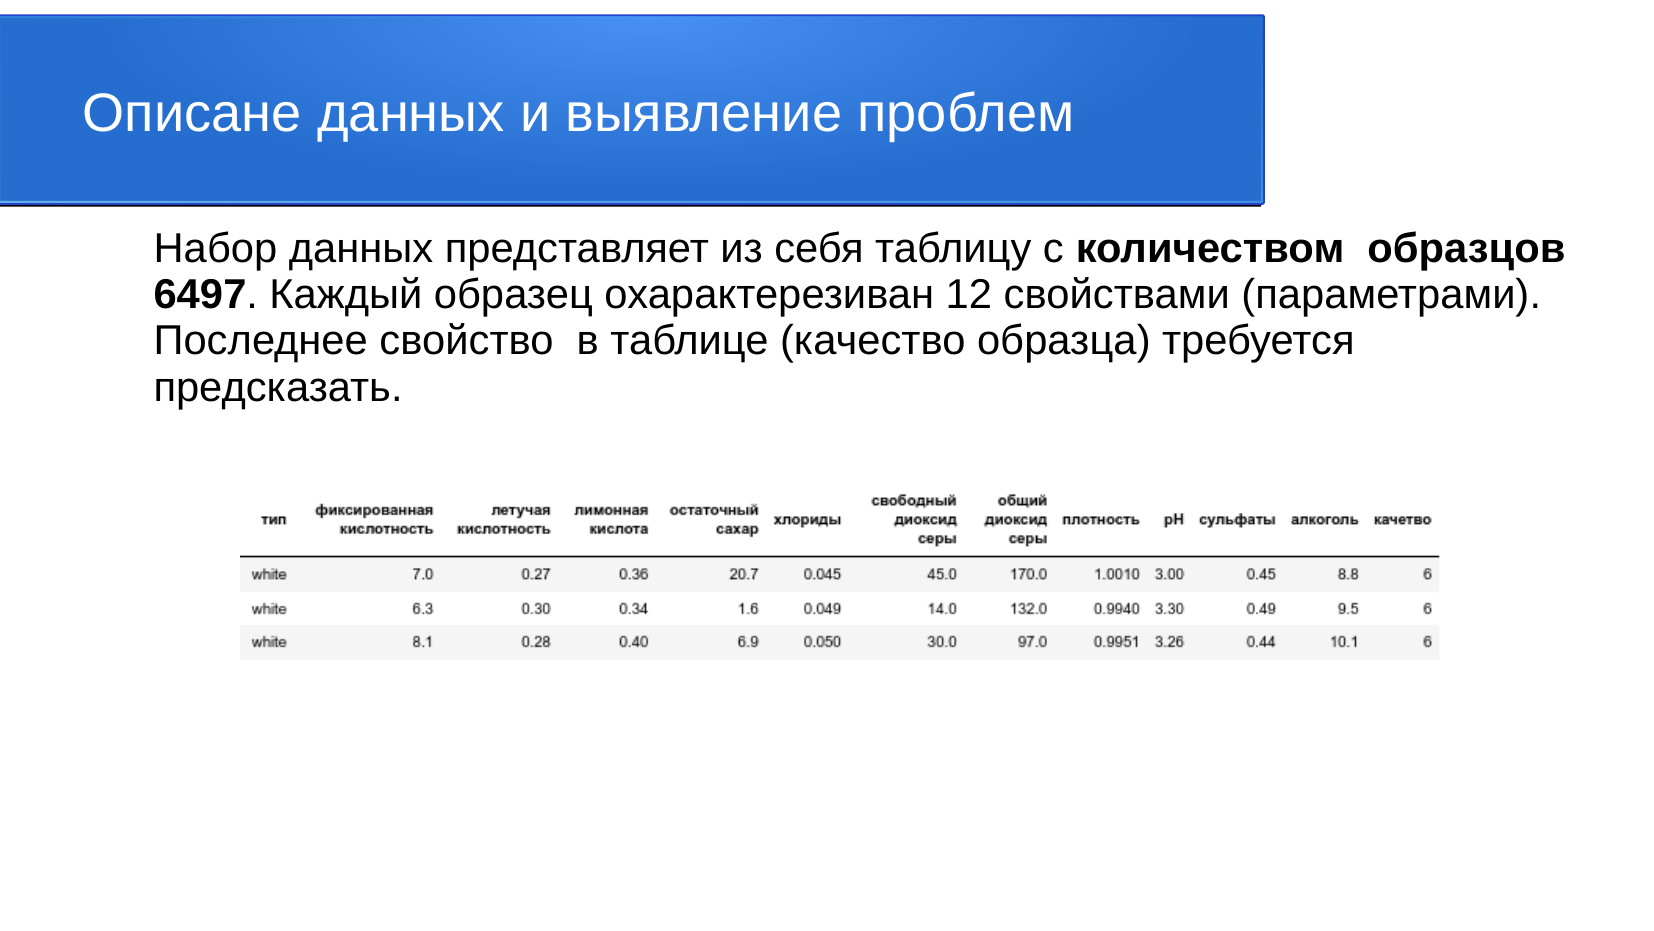

# Описане данных и выявление проблем
Набор данных представляет из себя таблицу с количеством образцов 6497. Каждый образец охарактерезиван 12 свойствами (параметрами). Последнее свойство в таблице (качество образца) требуется предсказать.